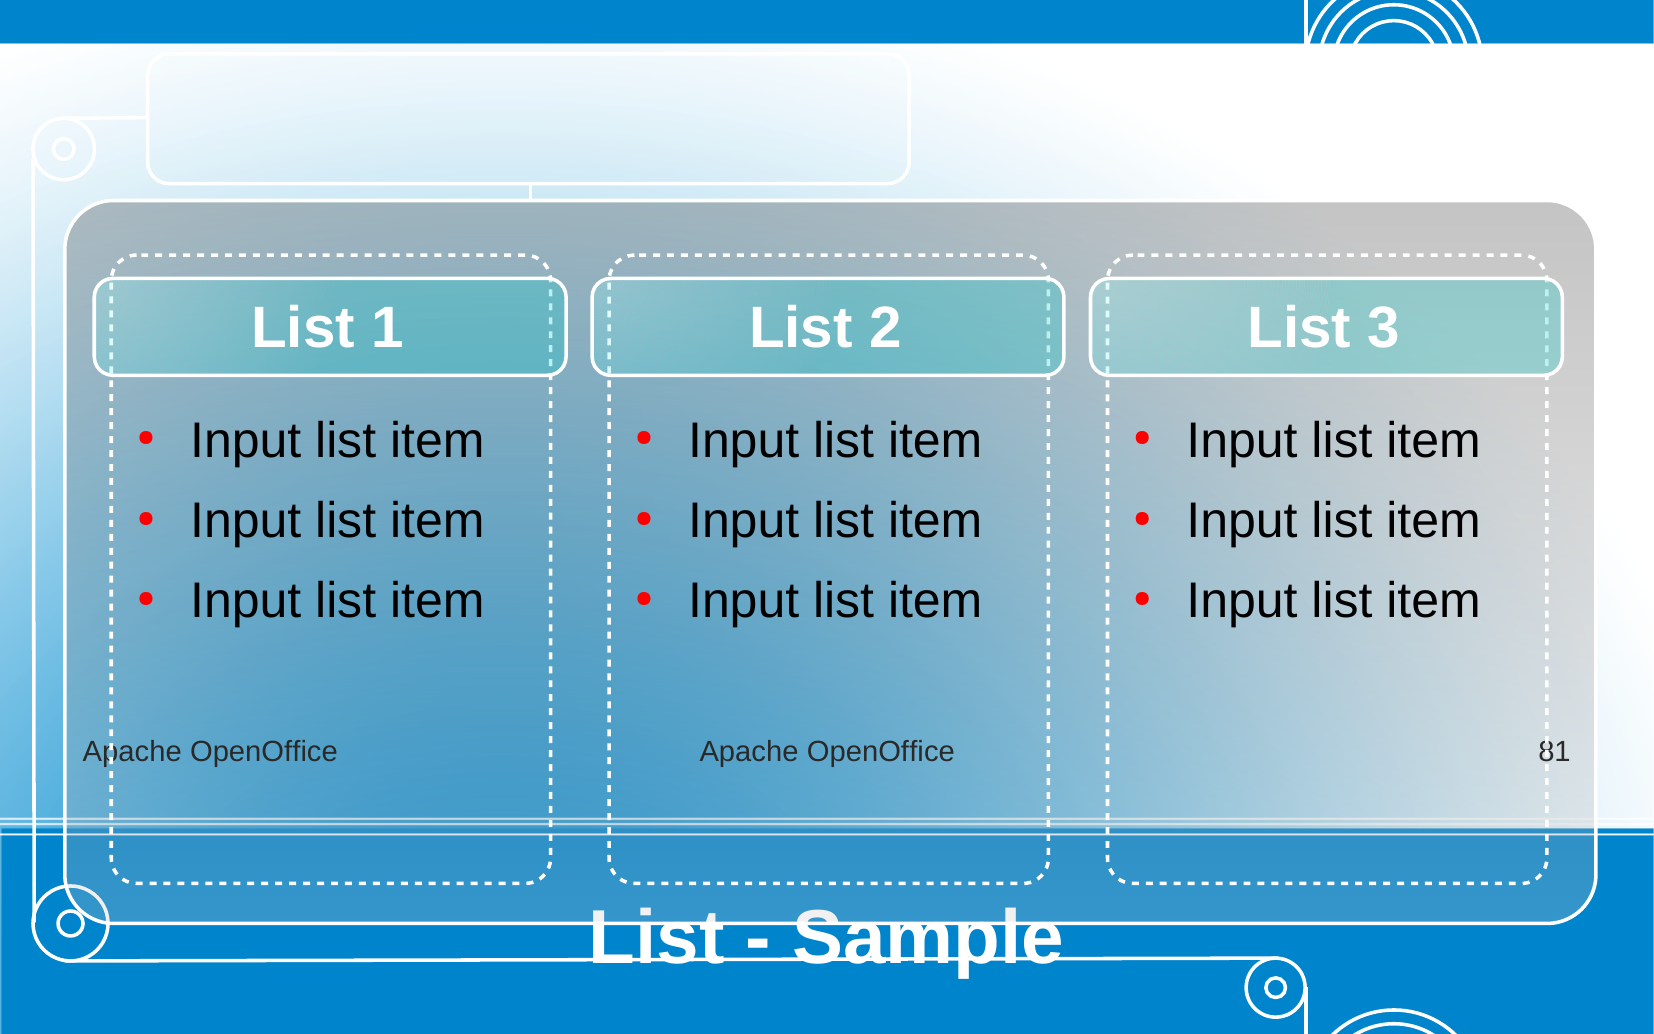

List 1
List 2
List 3
Input list item
Input list item
Input list item
Input list item
Input list item
Input list item
Input list item
Input list item
Input list item
Apache OpenOffice
Apache OpenOffice
81
# List - Sample